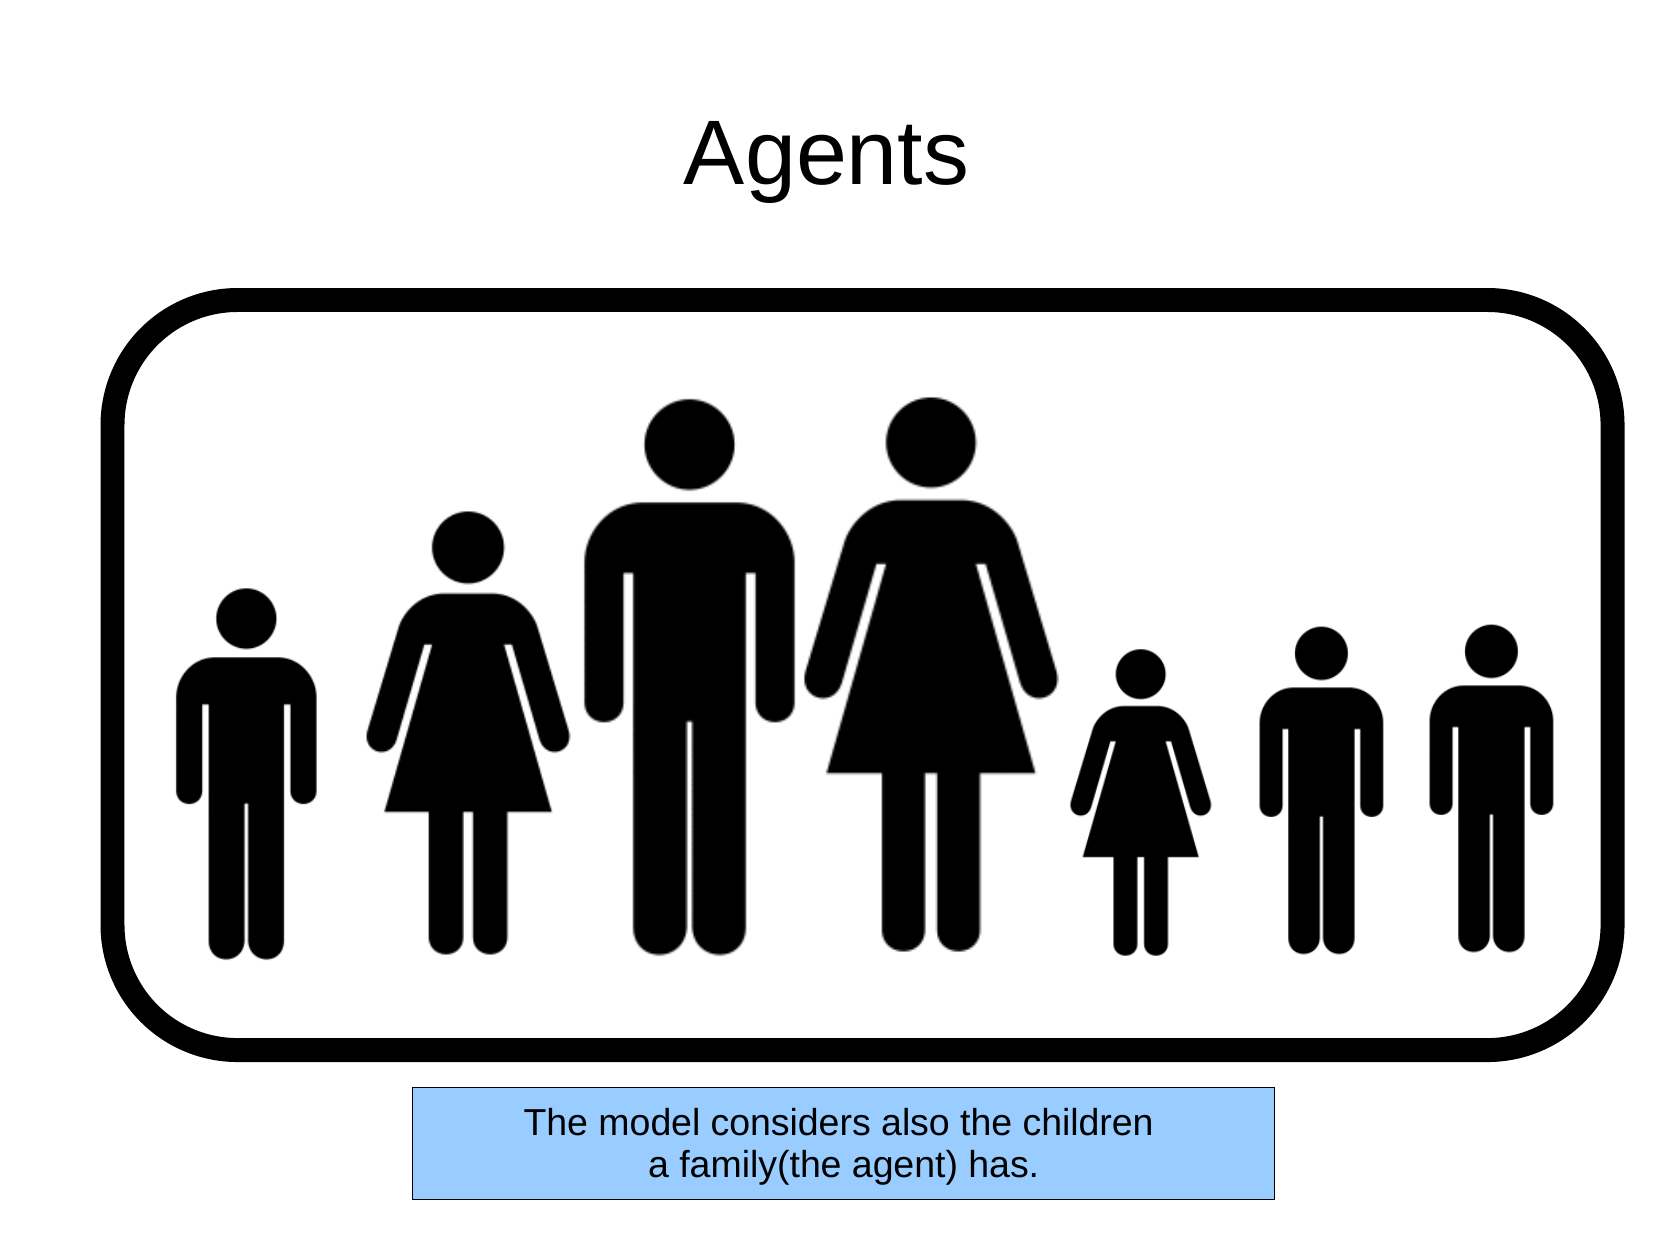

# Agents
The model considers also the children
a family(the agent) has.